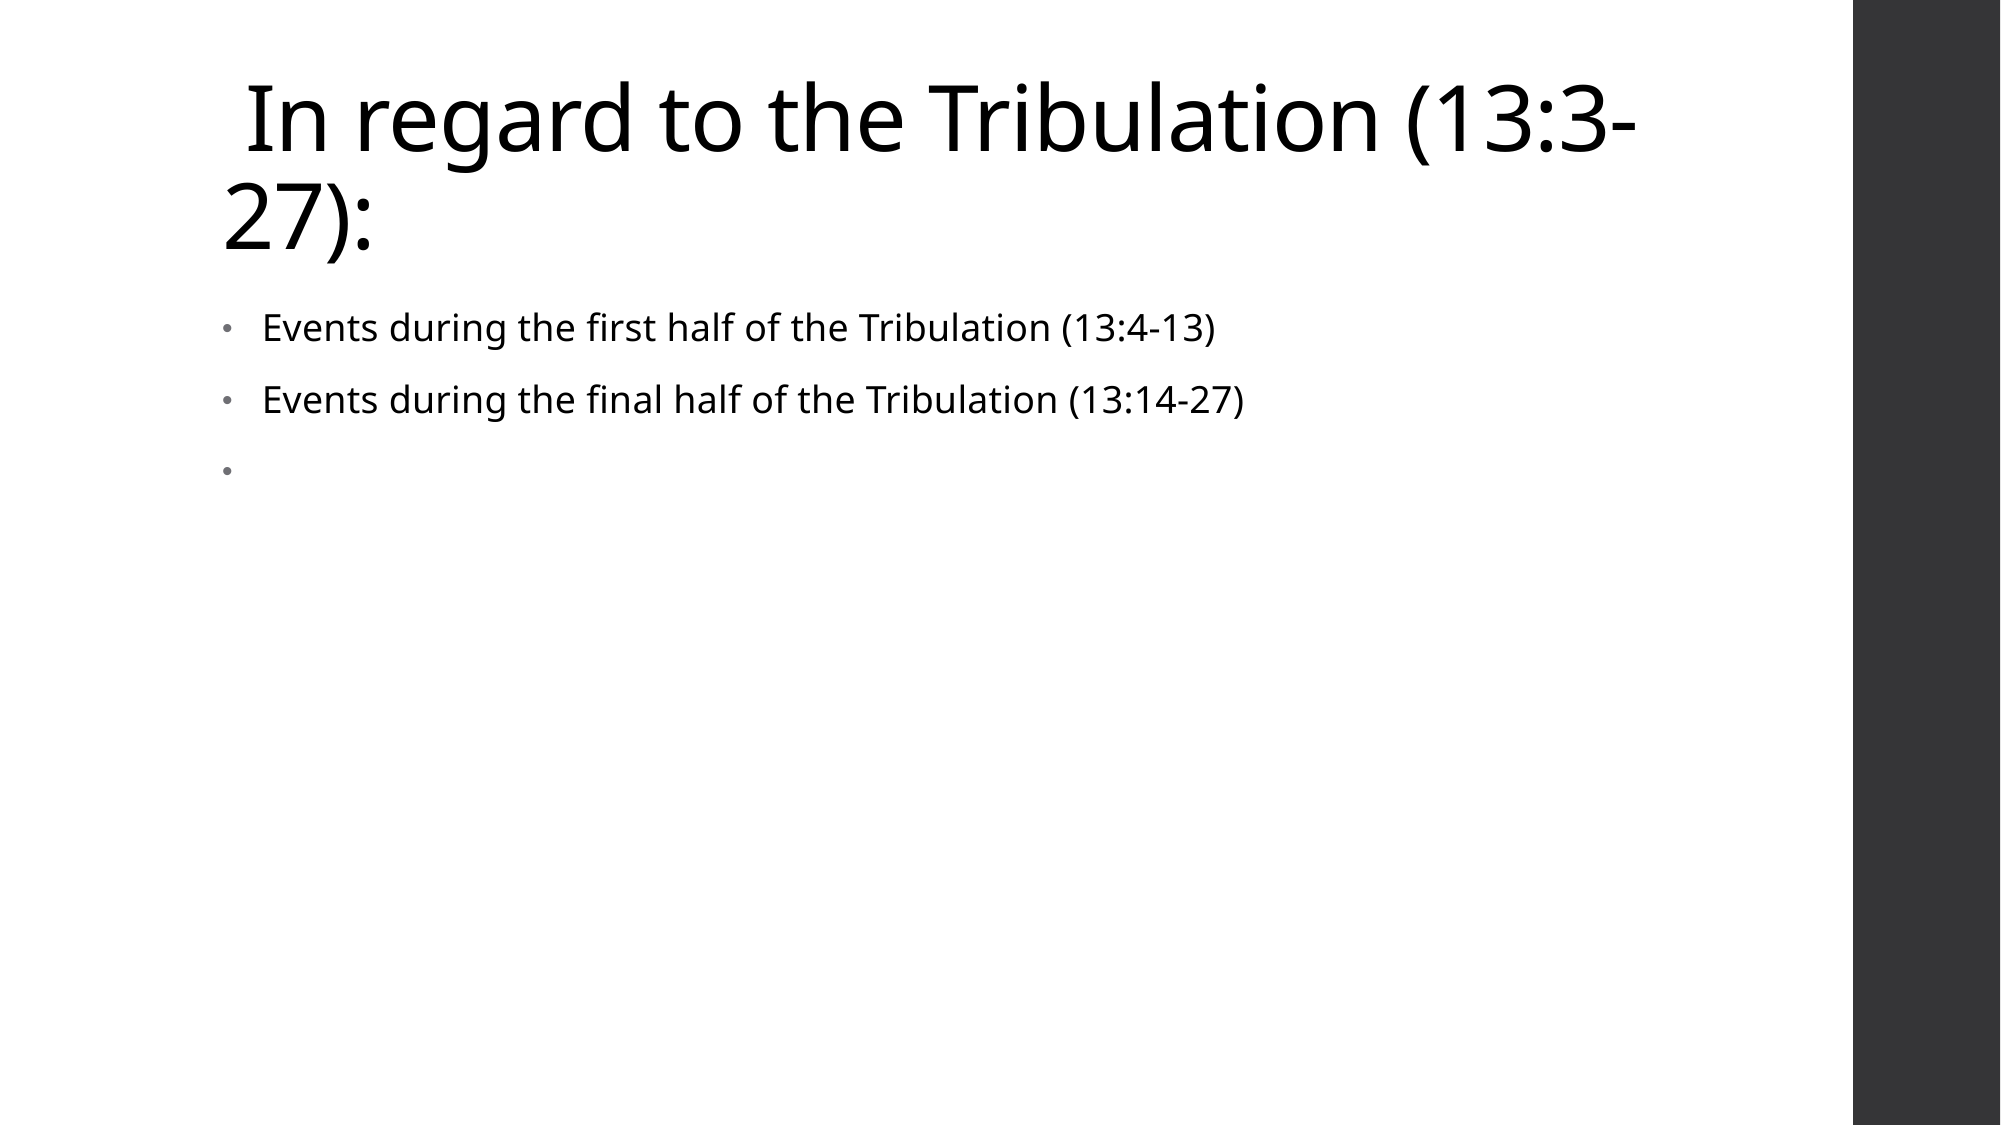

# In regard to the Tribulation (13:3-27):
 Events during the first half of the Tribulation (13:4-13)
 Events during the final half of the Tribulation (13:14-27)